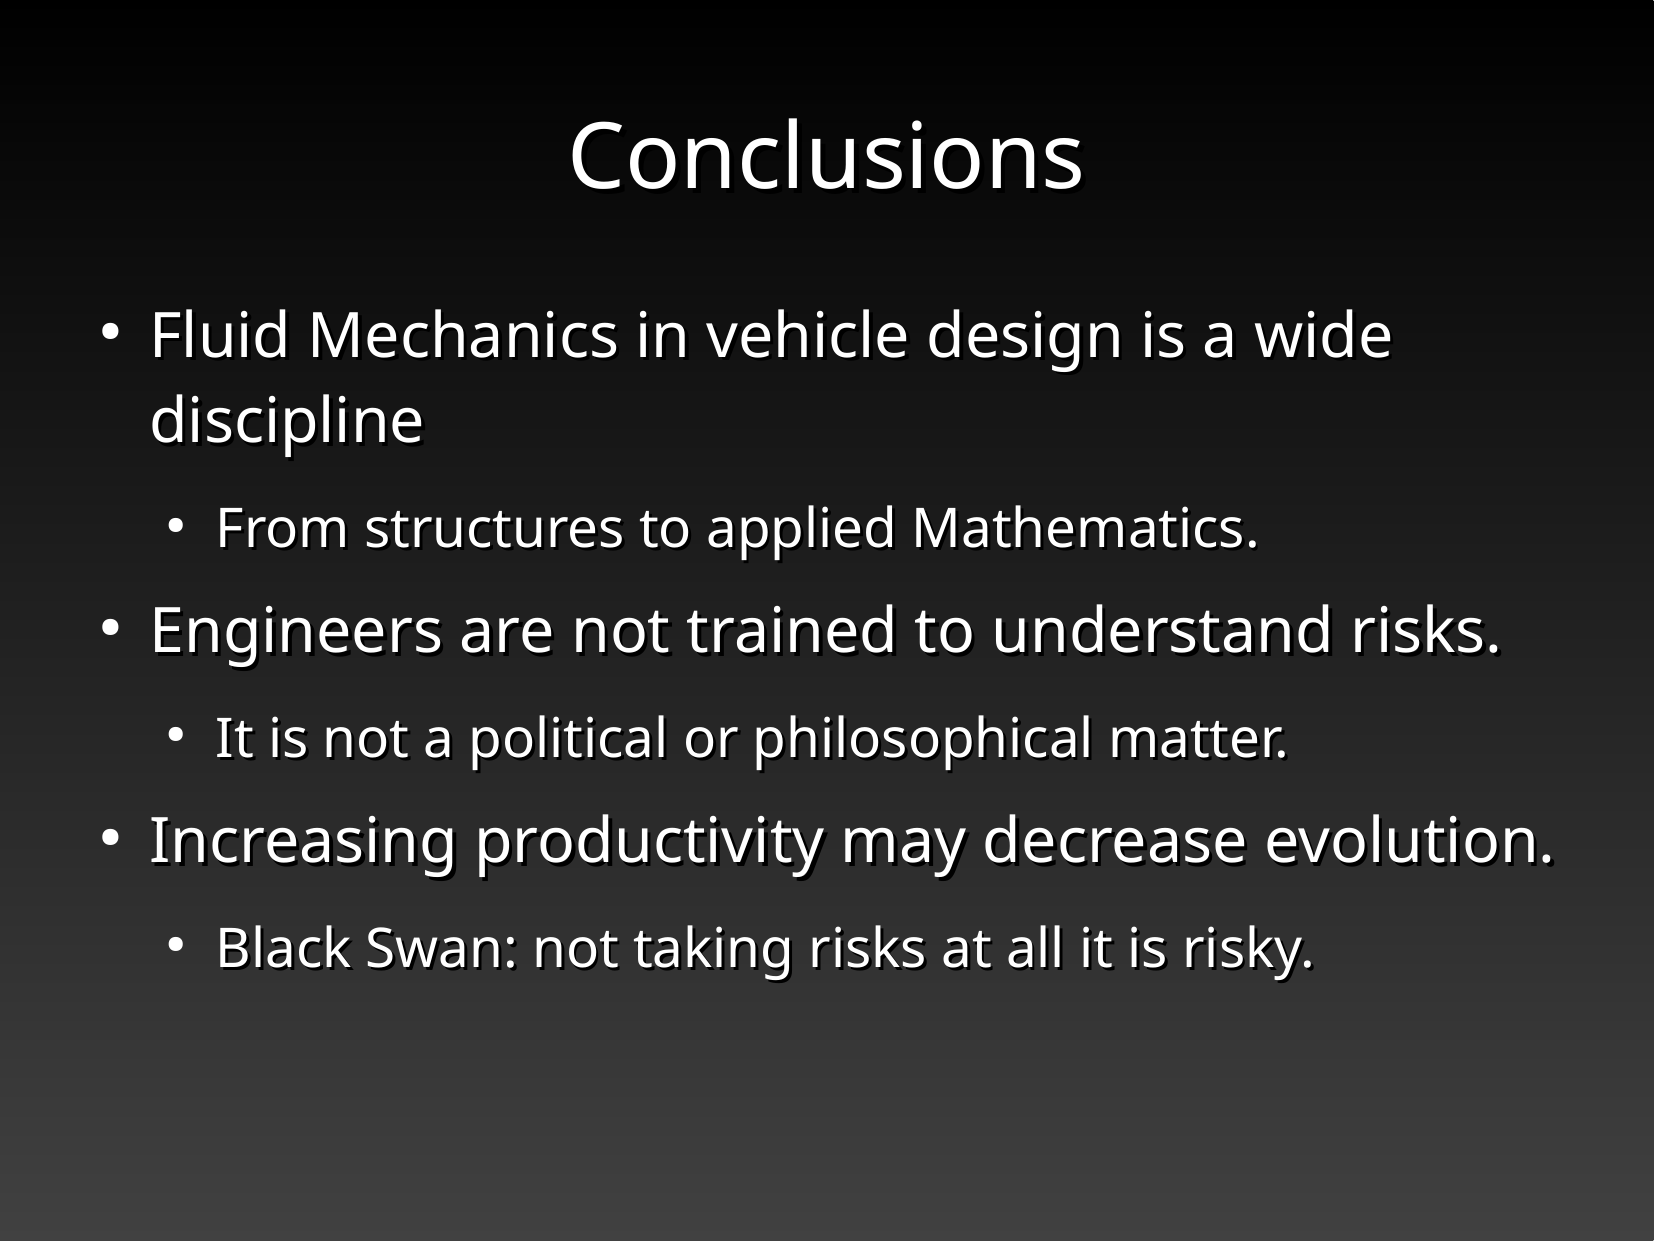

# Conclusions
Fluid Mechanics in vehicle design is a wide discipline
From structures to applied Mathematics.
Engineers are not trained to understand risks.
It is not a political or philosophical matter.
Increasing productivity may decrease evolution.
Black Swan: not taking risks at all it is risky.